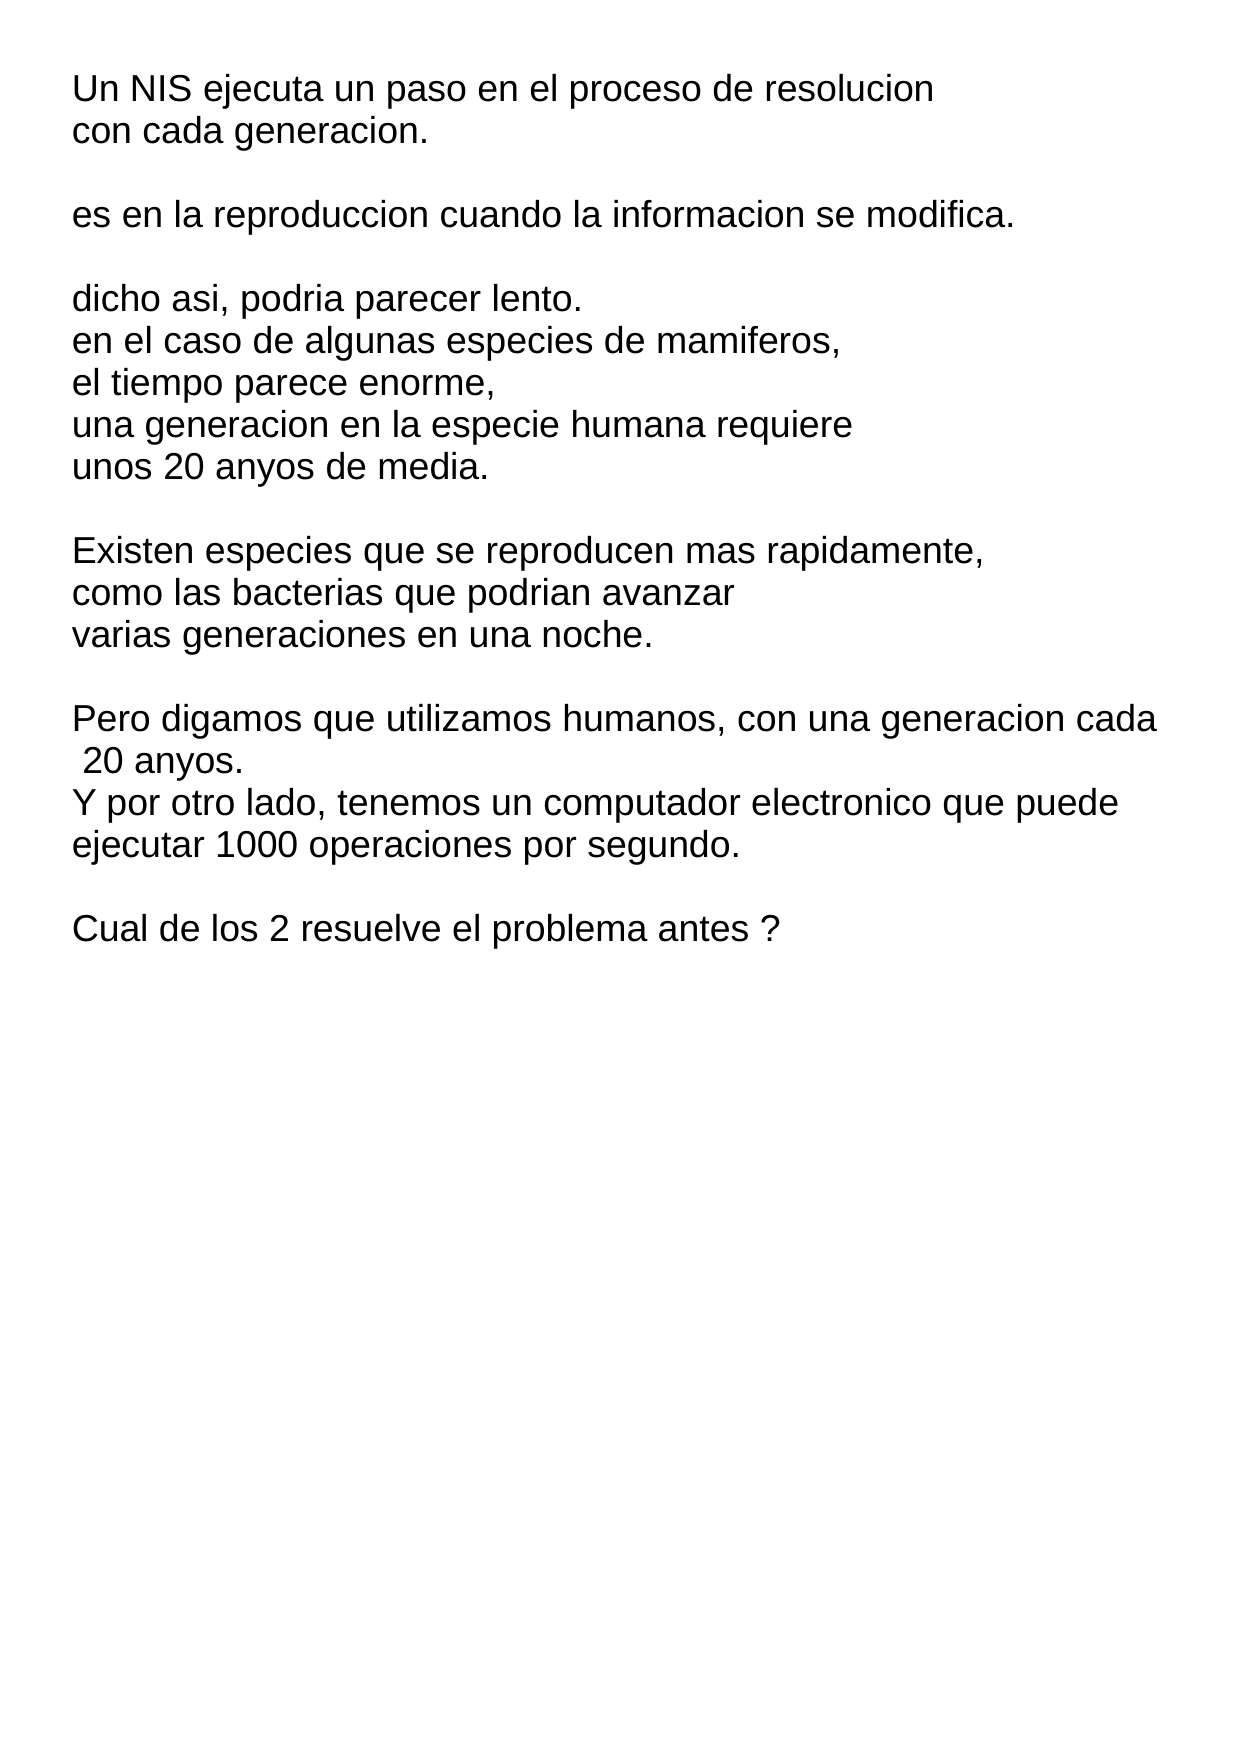

Un NIS ejecuta un paso en el proceso de resolucion
con cada generacion.
es en la reproduccion cuando la informacion se modifica.
dicho asi, podria parecer lento.
en el caso de algunas especies de mamiferos,
el tiempo parece enorme,
una generacion en la especie humana requiere
unos 20 anyos de media.
Existen especies que se reproducen mas rapidamente,
como las bacterias que podrian avanzar
varias generaciones en una noche.
Pero digamos que utilizamos humanos, con una generacion cada 20 anyos.
Y por otro lado, tenemos un computador electronico que puede ejecutar 1000 operaciones por segundo.
Cual de los 2 resuelve el problema antes ?